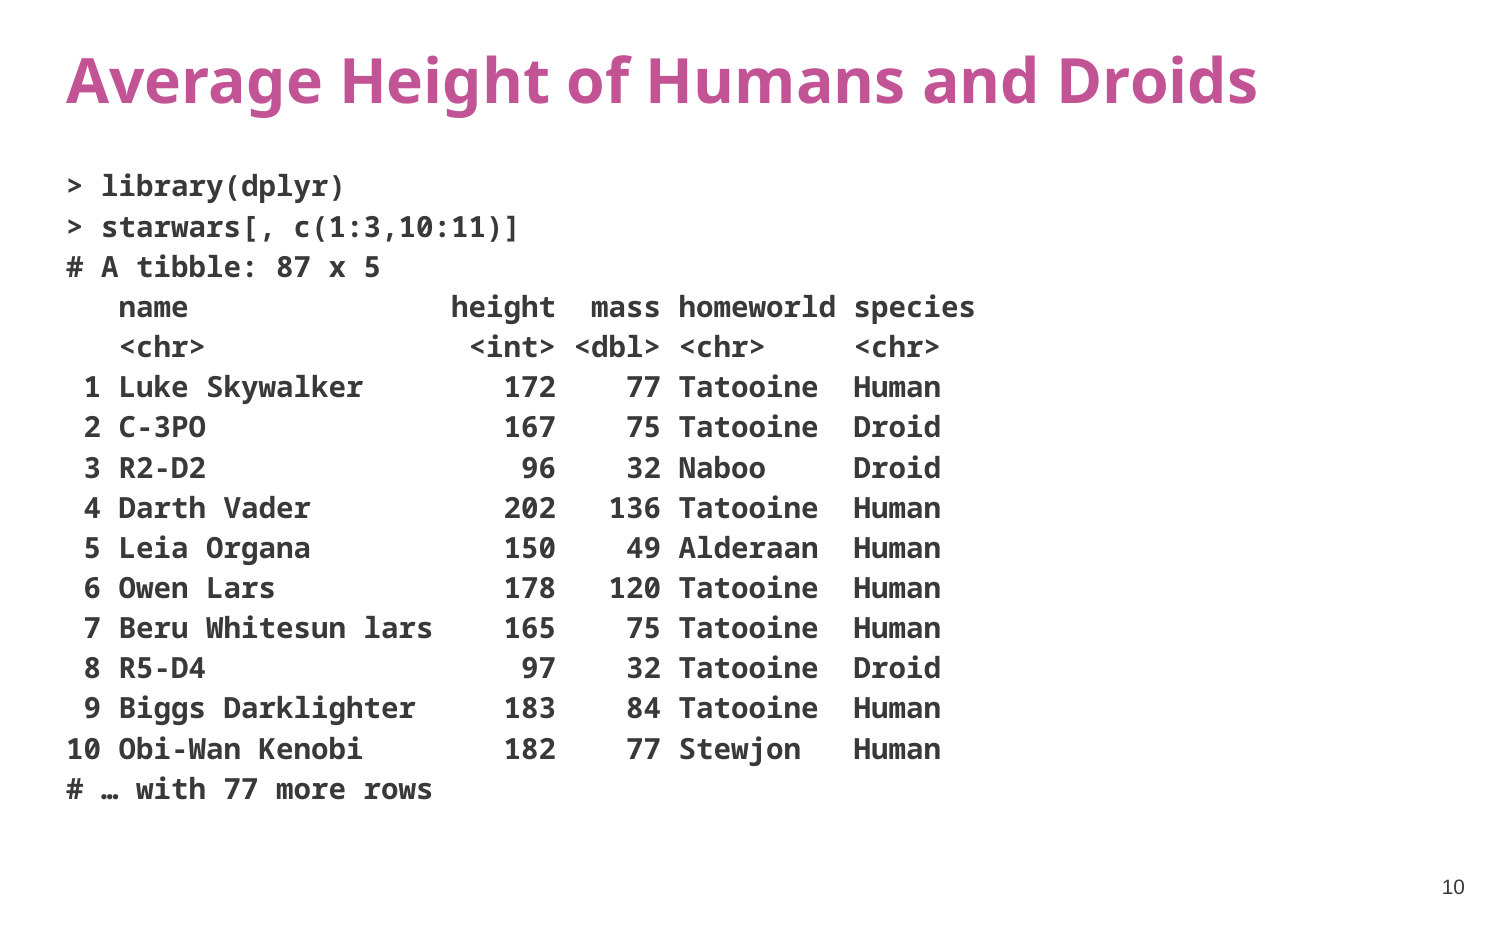

# Average Height of Humans and Droids
> library(dplyr)
> starwars[, c(1:3,10:11)]
# A tibble: 87 x 5
 name height mass homeworld species
 <chr> <int> <dbl> <chr> <chr>
 1 Luke Skywalker 172 77 Tatooine Human
 2 C-3PO 167 75 Tatooine Droid
 3 R2-D2 96 32 Naboo Droid
 4 Darth Vader 202 136 Tatooine Human
 5 Leia Organa 150 49 Alderaan Human
 6 Owen Lars 178 120 Tatooine Human
 7 Beru Whitesun lars 165 75 Tatooine Human
 8 R5-D4 97 32 Tatooine Droid
 9 Biggs Darklighter 183 84 Tatooine Human
10 Obi-Wan Kenobi 182 77 Stewjon Human
# … with 77 more rows